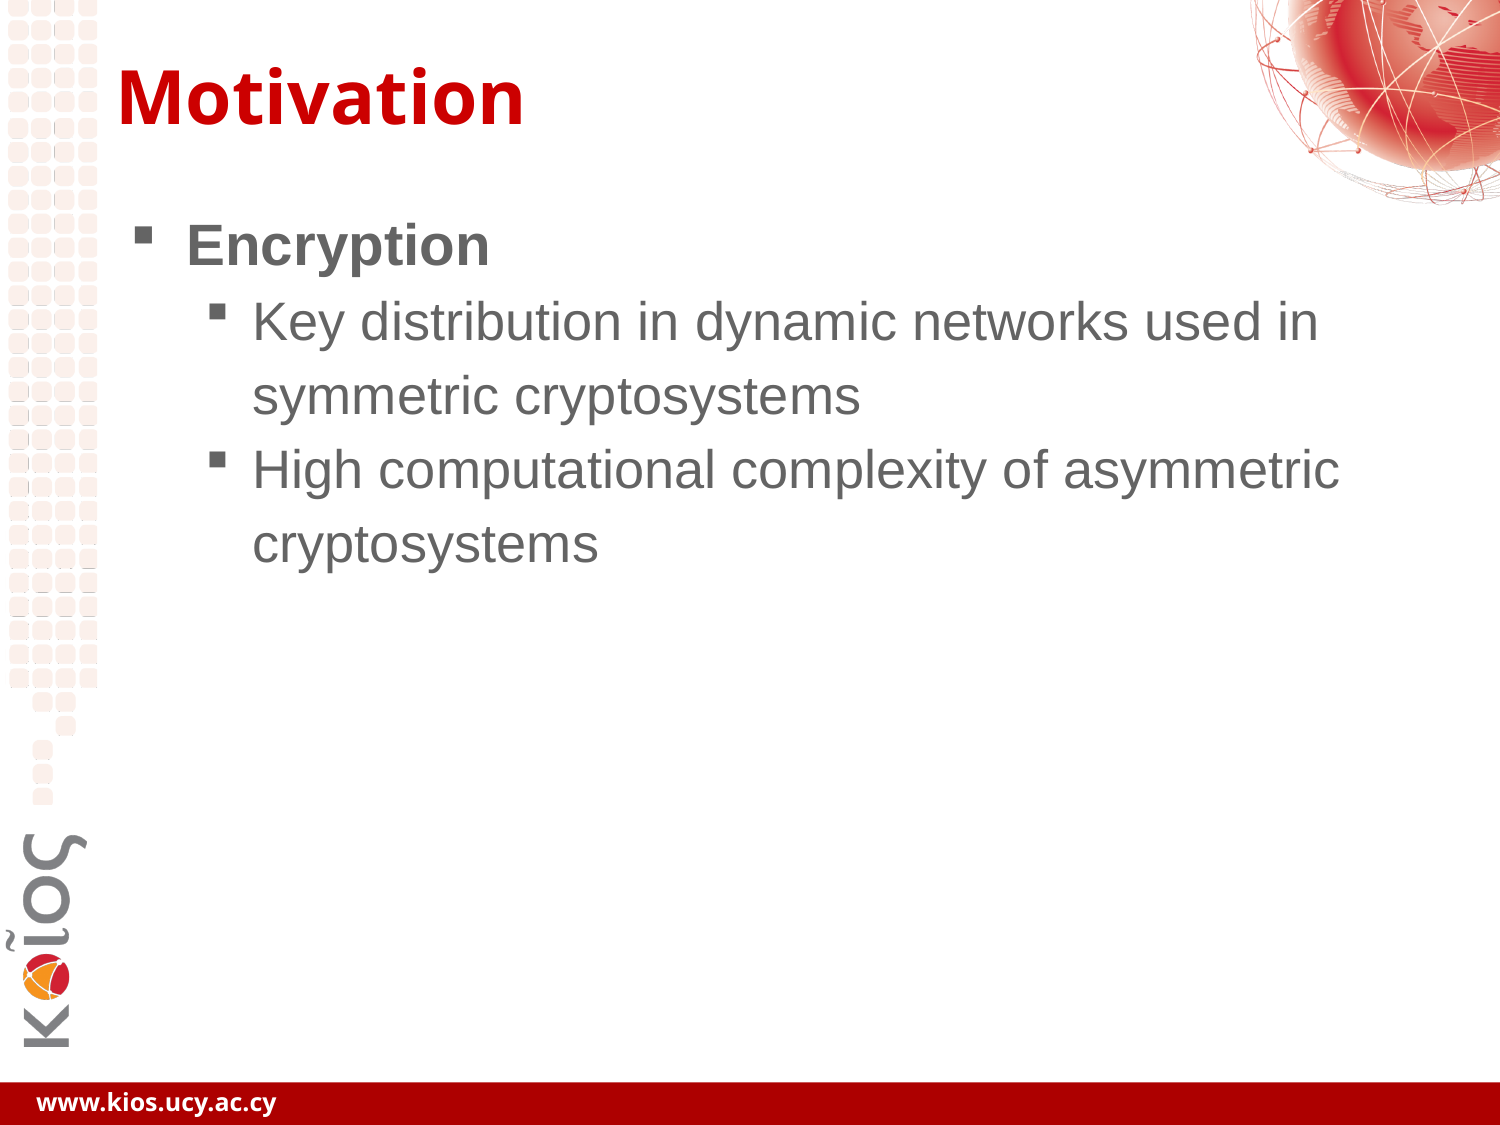

# Motivation
Encryption
Key distribution in dynamic networks used in symmetric cryptosystems
High computational complexity of asymmetric cryptosystems